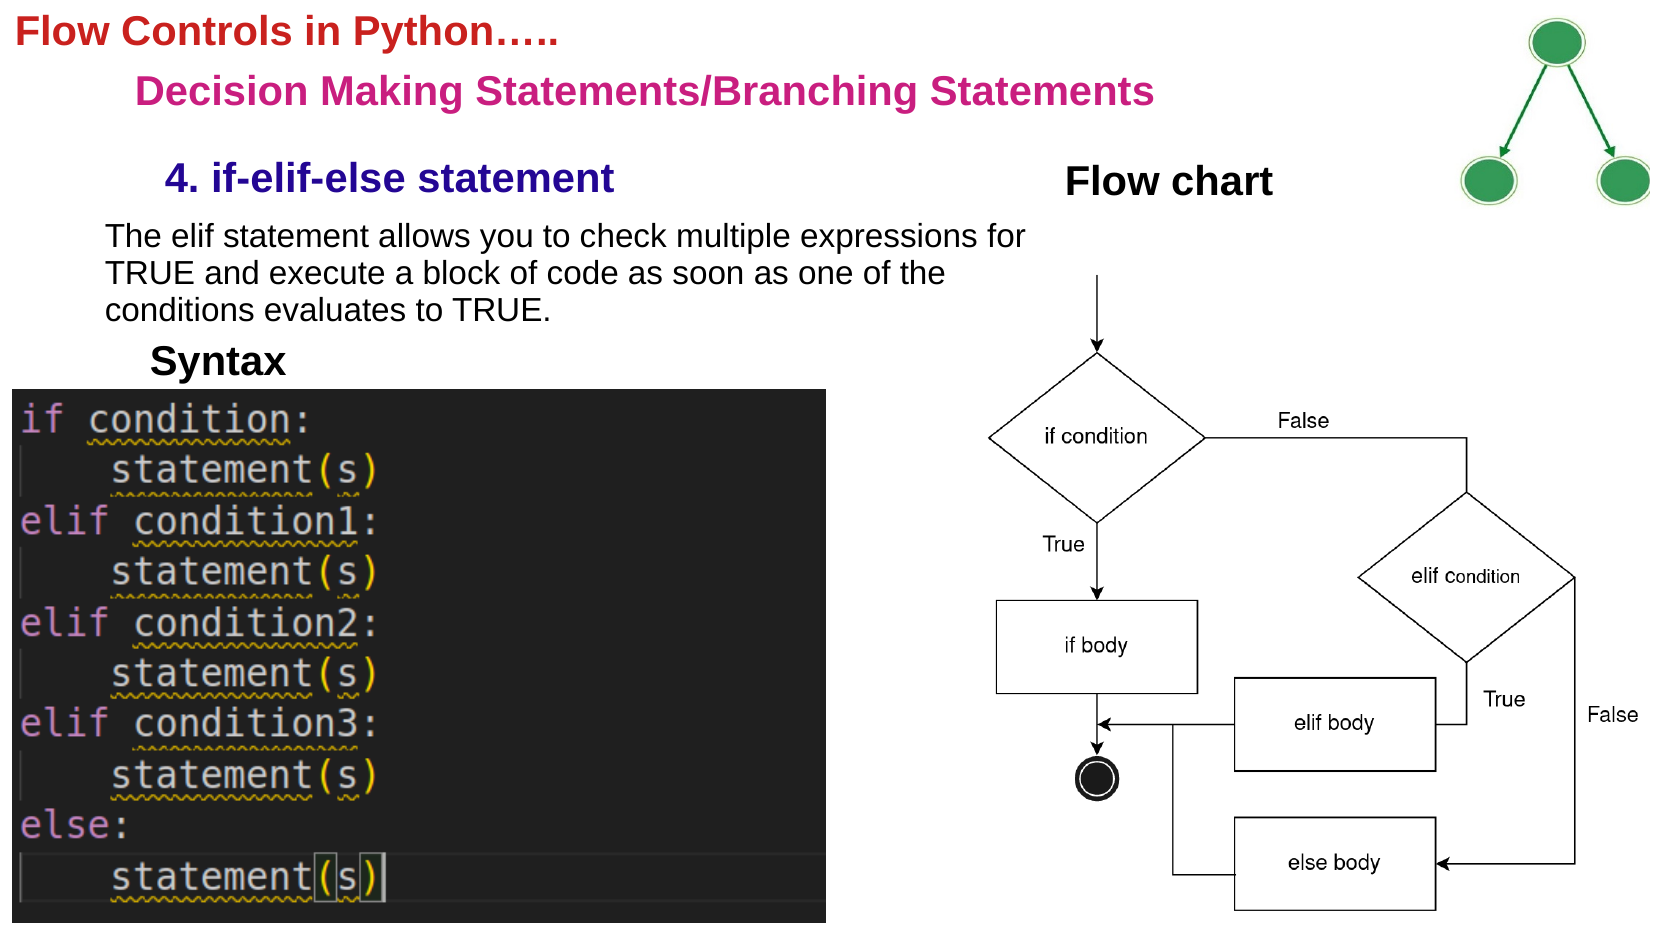

Flow Controls in Python…..
Decision Making Statements/Branching Statements
4. if-elif-else statement
Flow chart
The elif statement allows you to check multiple expressions for TRUE and execute a block of code as soon as one of the conditions evaluates to TRUE.
Syntax